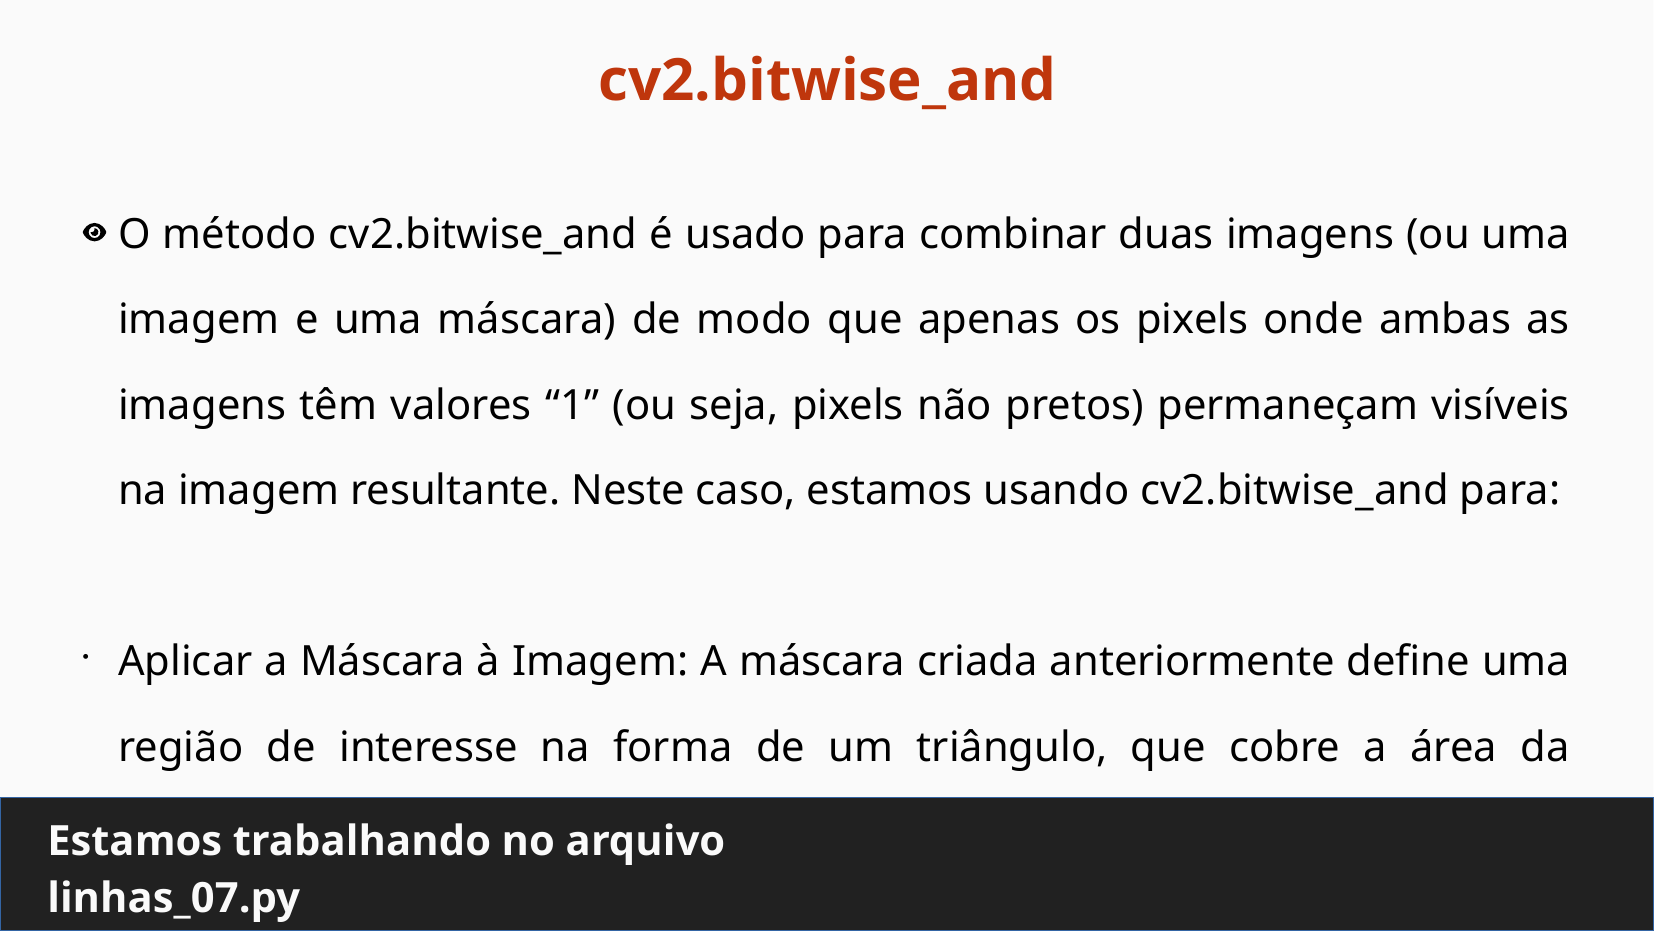

# cv2.bitwise_and
O método cv2.bitwise_and é usado para combinar duas imagens (ou uma imagem e uma máscara) de modo que apenas os pixels onde ambas as imagens têm valores “1” (ou seja, pixels não pretos) permaneçam visíveis na imagem resultante. Neste caso, estamos usando cv2.bitwise_and para:
Aplicar a Máscara à Imagem: A máscara criada anteriormente define uma região de interesse na forma de um triângulo, que cobre a área da estrada onde as faixas são esperadas. Todos os pixels fora dessa região de interesse são definidos como pretos na máscara.
Estamos trabalhando no arquivo linhas_07.py